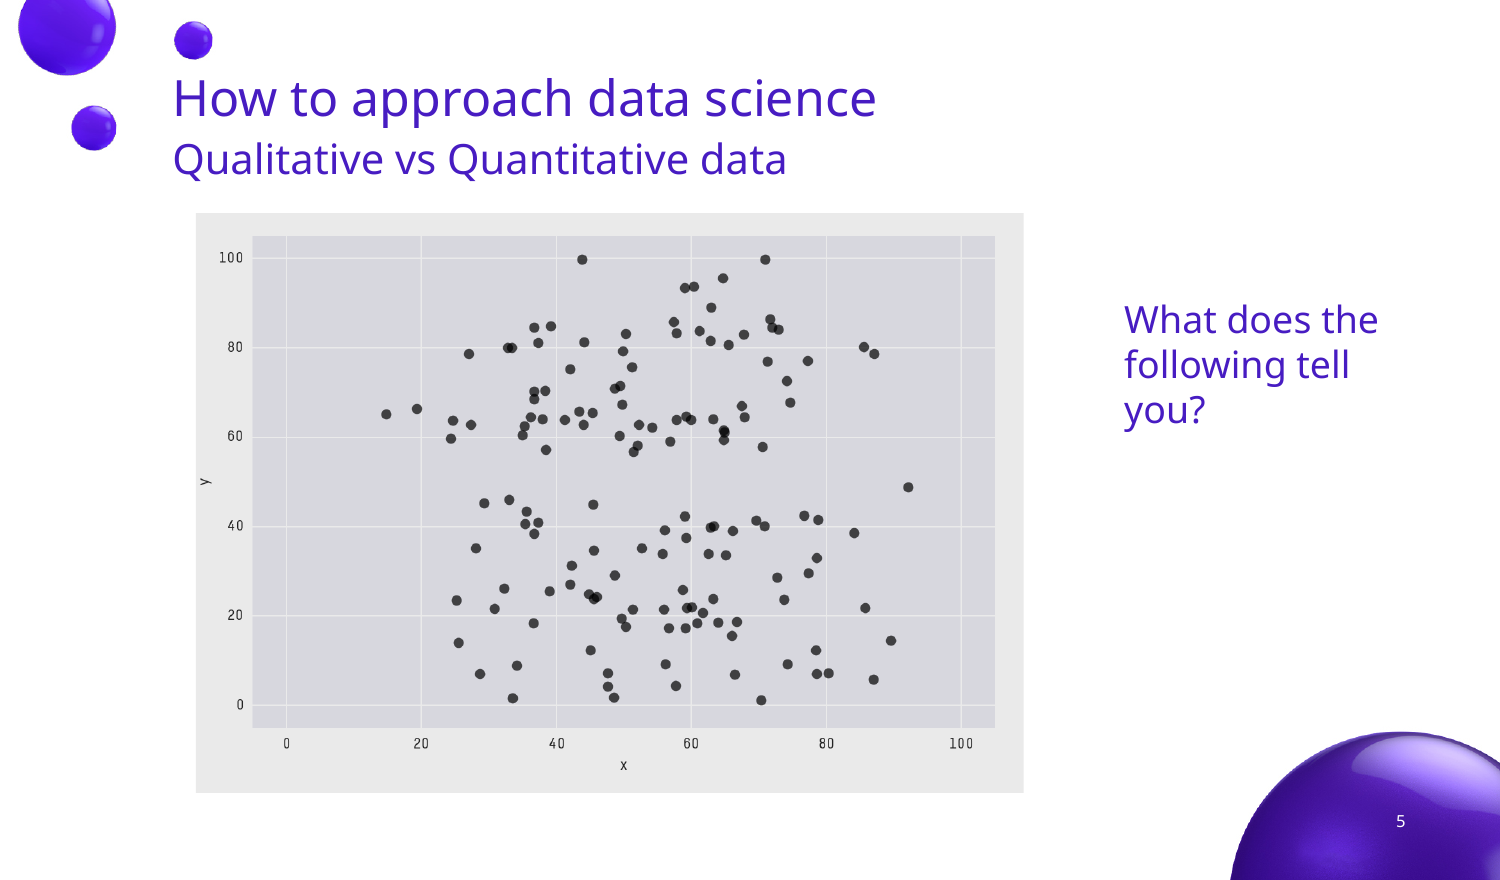

How to approach data science
# Qualitative vs Quantitative data
What does the following tell you?